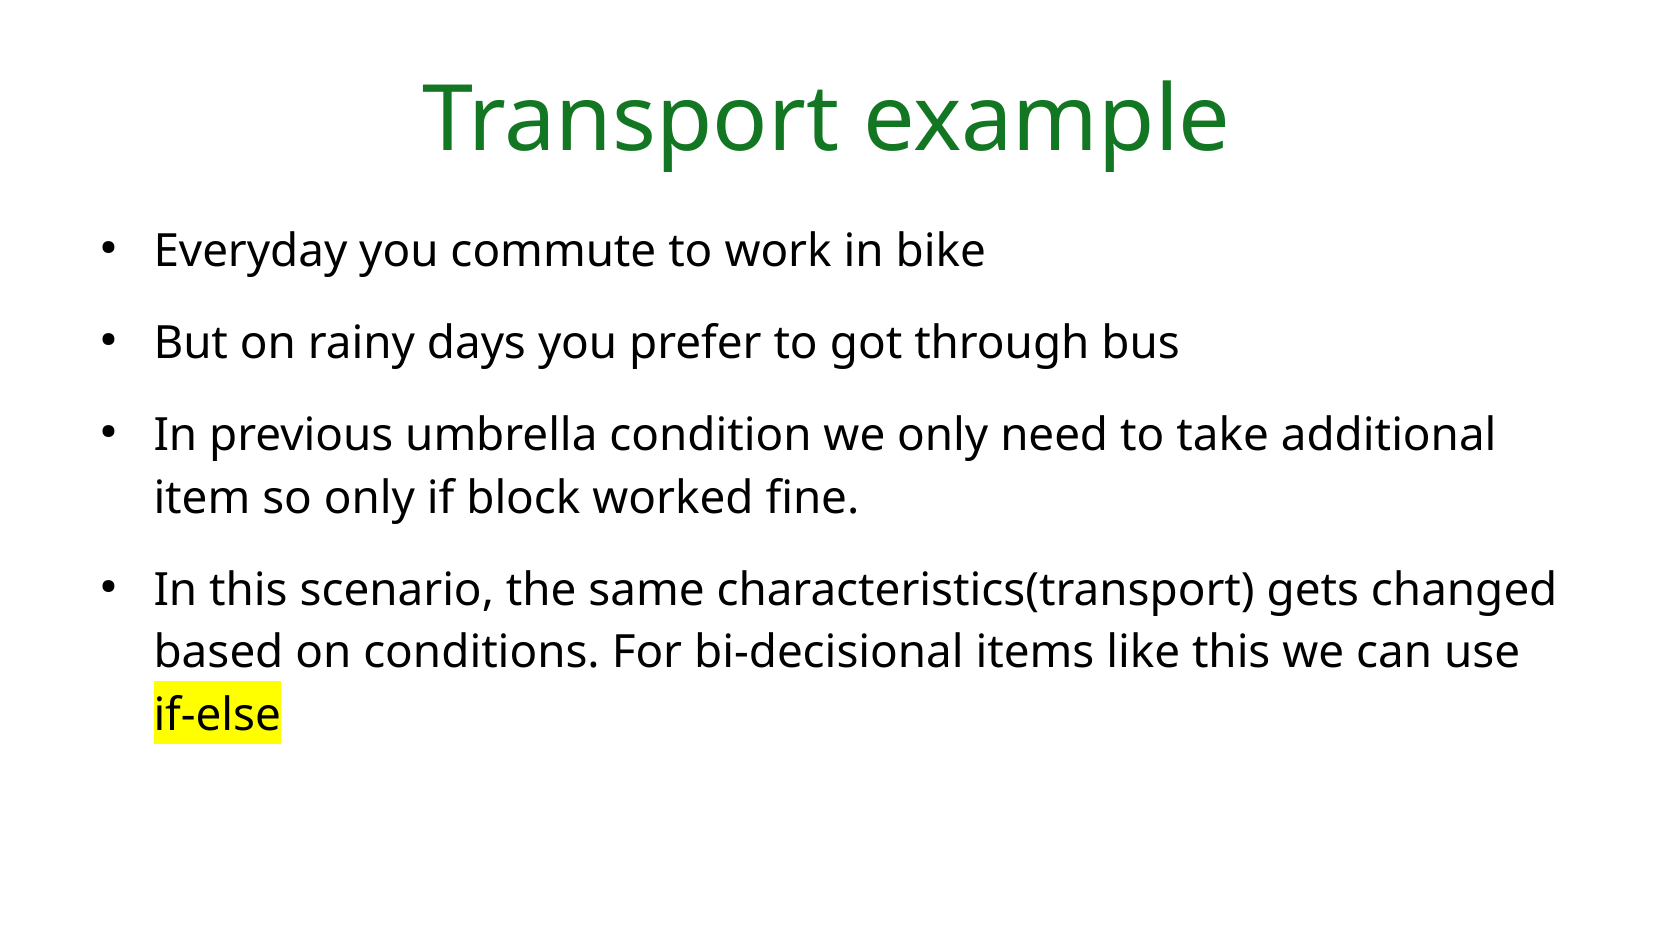

# Transport example
Everyday you commute to work in bike
But on rainy days you prefer to got through bus
In previous umbrella condition we only need to take additional item so only if block worked fine.
In this scenario, the same characteristics(transport) gets changed based on conditions. For bi-decisional items like this we can use if-else